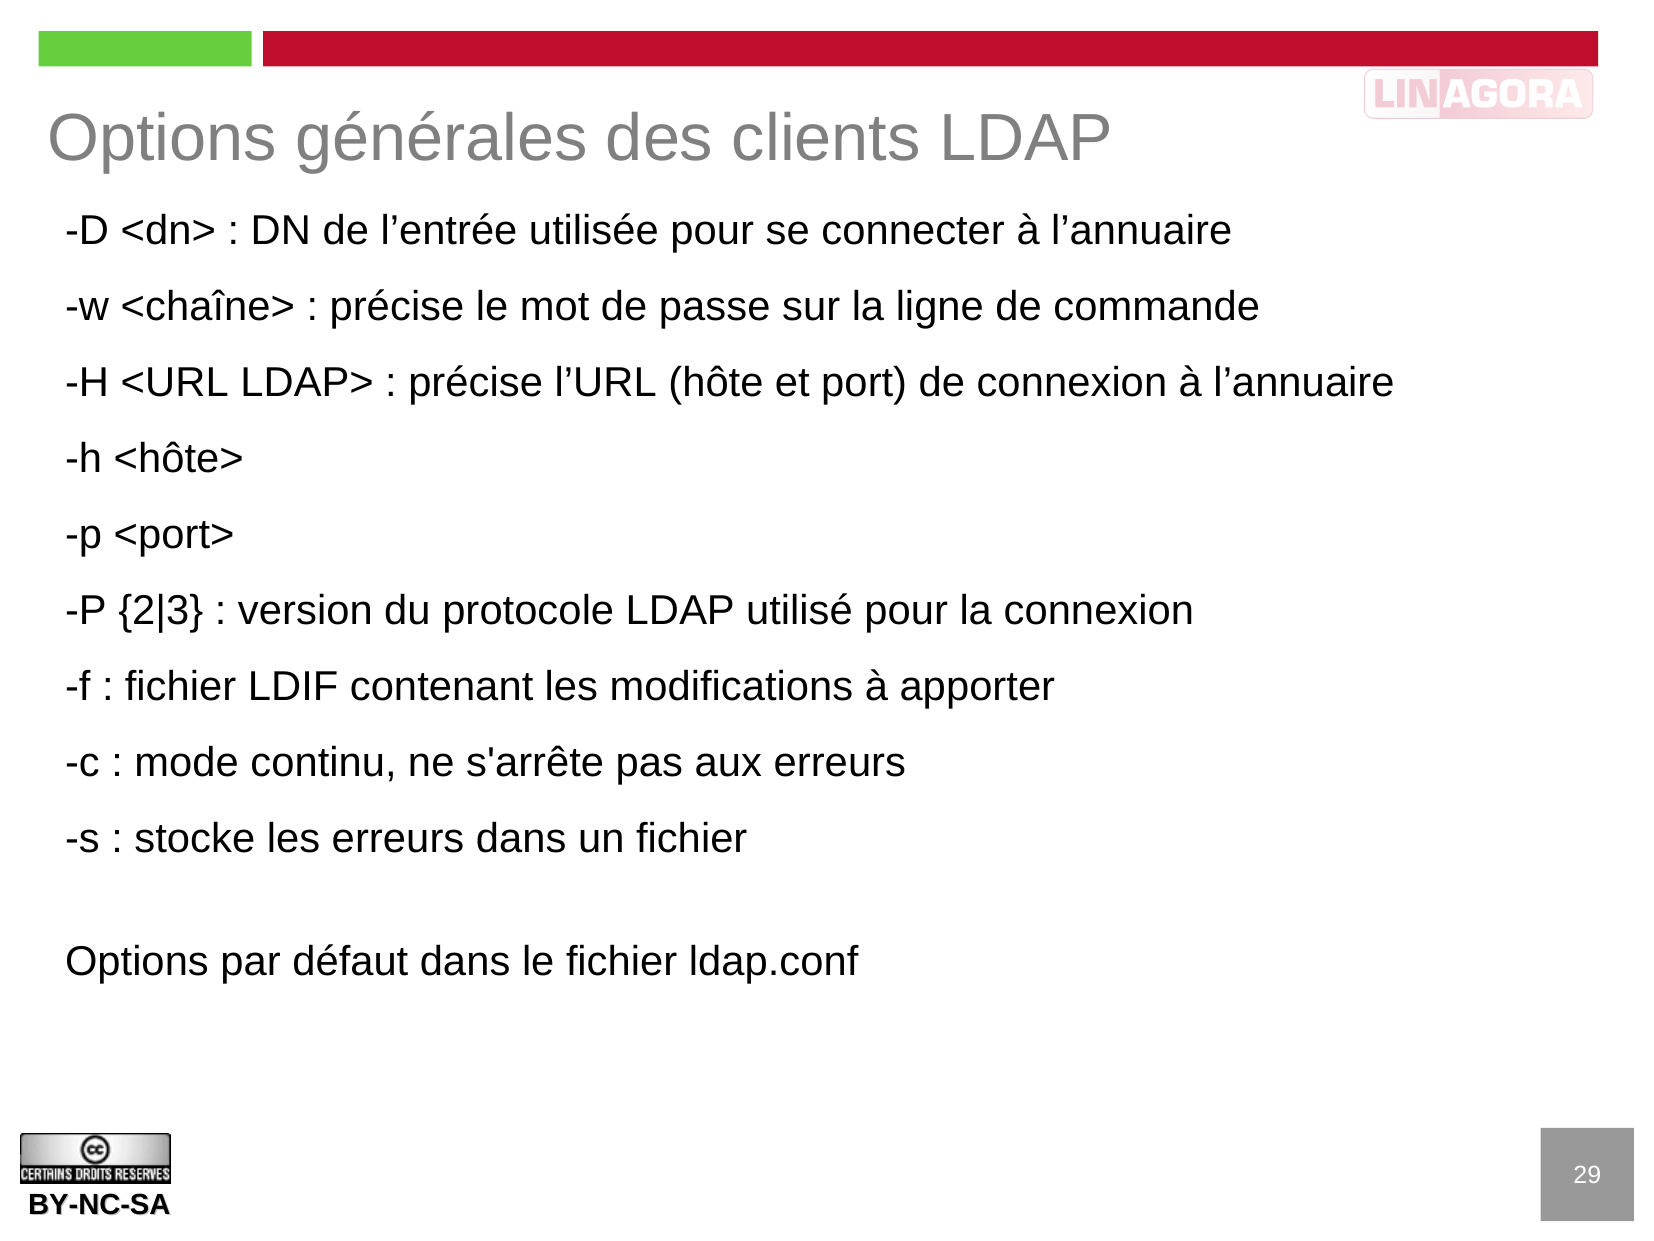

# Options générales des clients LDAP
-D <dn> : DN de l’entrée utilisée pour se connecter à l’annuaire
-w <chaîne> : précise le mot de passe sur la ligne de commande
-H <URL LDAP> : précise l’URL (hôte et port) de connexion à l’annuaire
-h <hôte>
-p <port>
-P {2|3} : version du protocole LDAP utilisé pour la connexion
-f : fichier LDIF contenant les modifications à apporter
-c : mode continu, ne s'arrête pas aux erreurs
-s : stocke les erreurs dans un fichier
Options par défaut dans le fichier ldap.conf